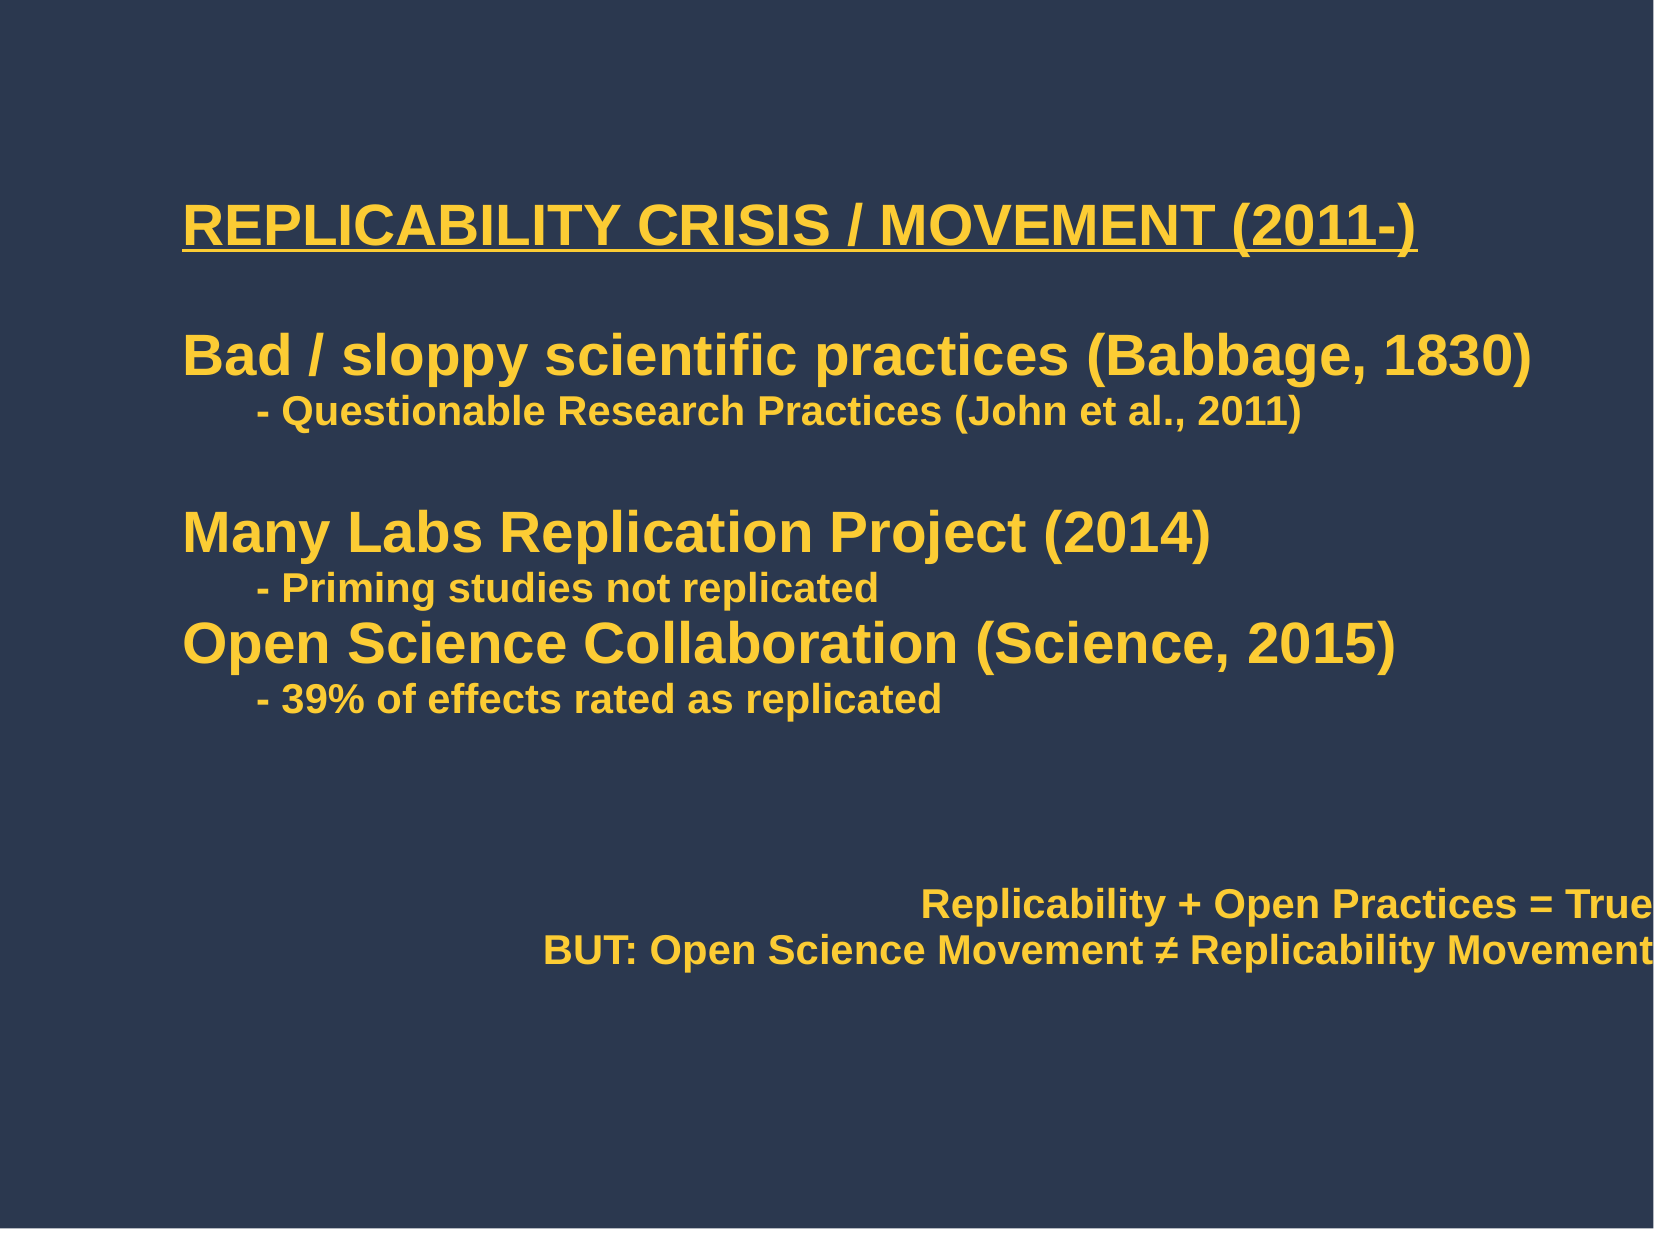

REPLICABILITY CRISIS / MOVEMENT (2011-)
Bad / sloppy scientific practices (Babbage, 1830)
- Questionable Research Practices (John et al., 2011)
Many Labs Replication Project (2014)
- Priming studies not replicated
Open Science Collaboration (Science, 2015)
- 39% of effects rated as replicated
Replicability + Open Practices = True
BUT: Open Science Movement ≠ Replicability Movement